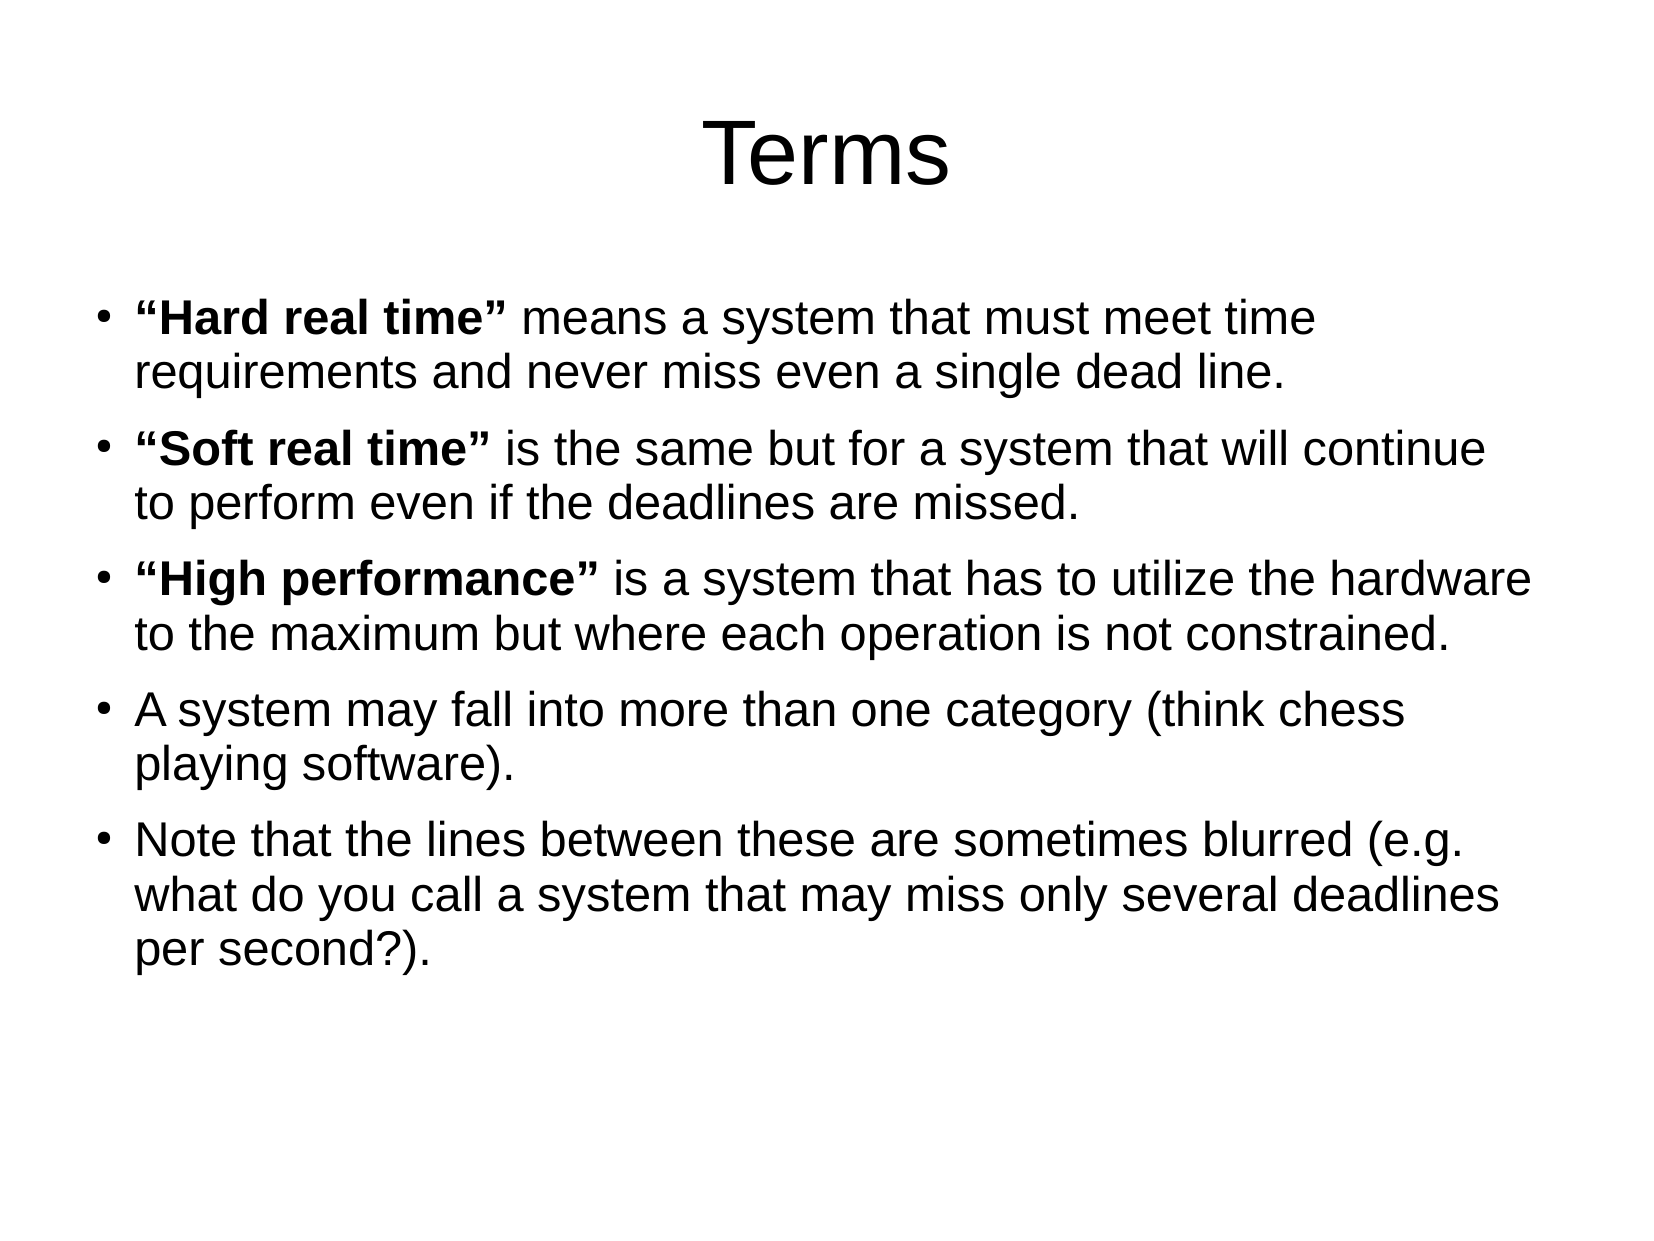

# Terms
“Hard real time” means a system that must meet time requirements and never miss even a single dead line.
“Soft real time” is the same but for a system that will continue to perform even if the deadlines are missed.
“High performance” is a system that has to utilize the hardware to the maximum but where each operation is not constrained.
A system may fall into more than one category (think chess playing software).
Note that the lines between these are sometimes blurred (e.g. what do you call a system that may miss only several deadlines per second?).